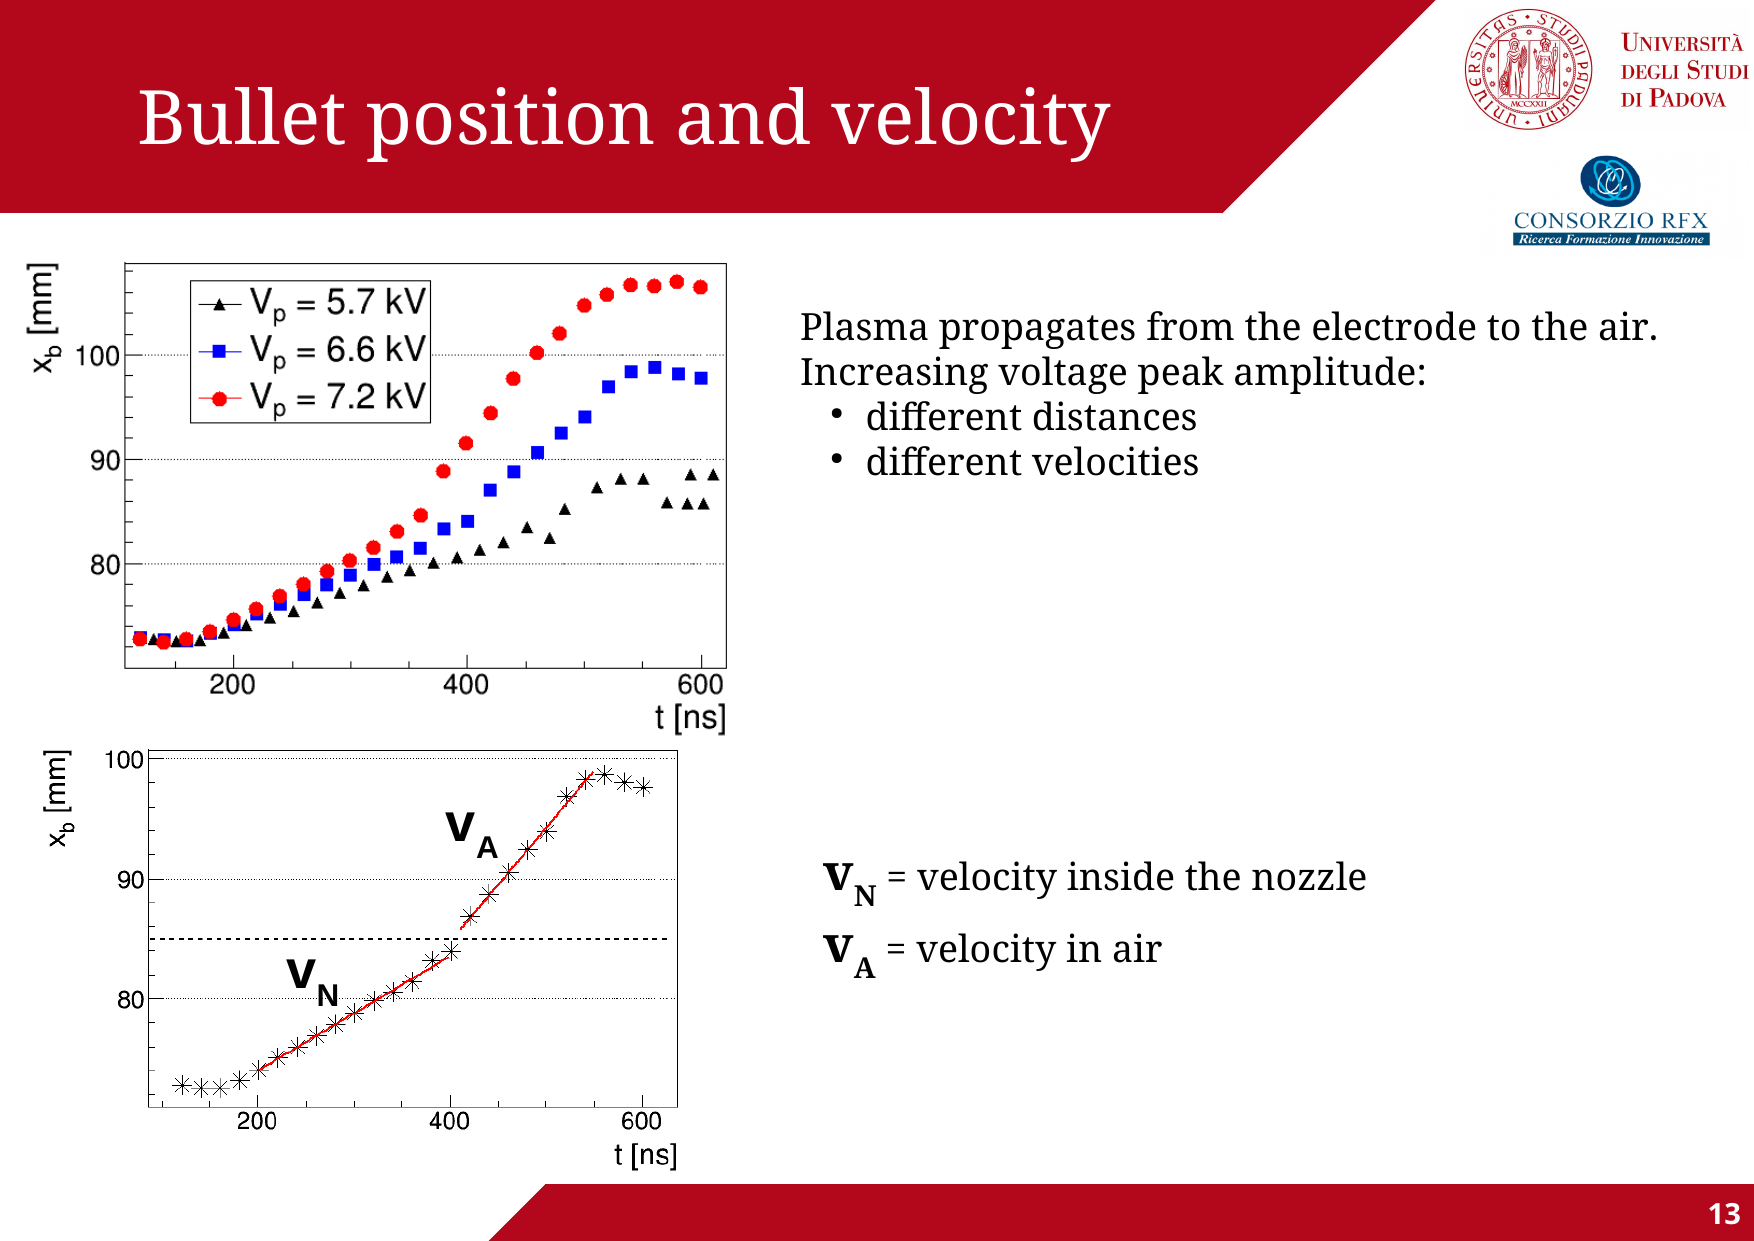

# Bullet position and velocity
Plasma propagates from the electrode to the air.
Increasing voltage peak amplitude:
different distances
different velocities
vA
a
vN = velocity inside the nozzle
vA = velocity in air
vN
13